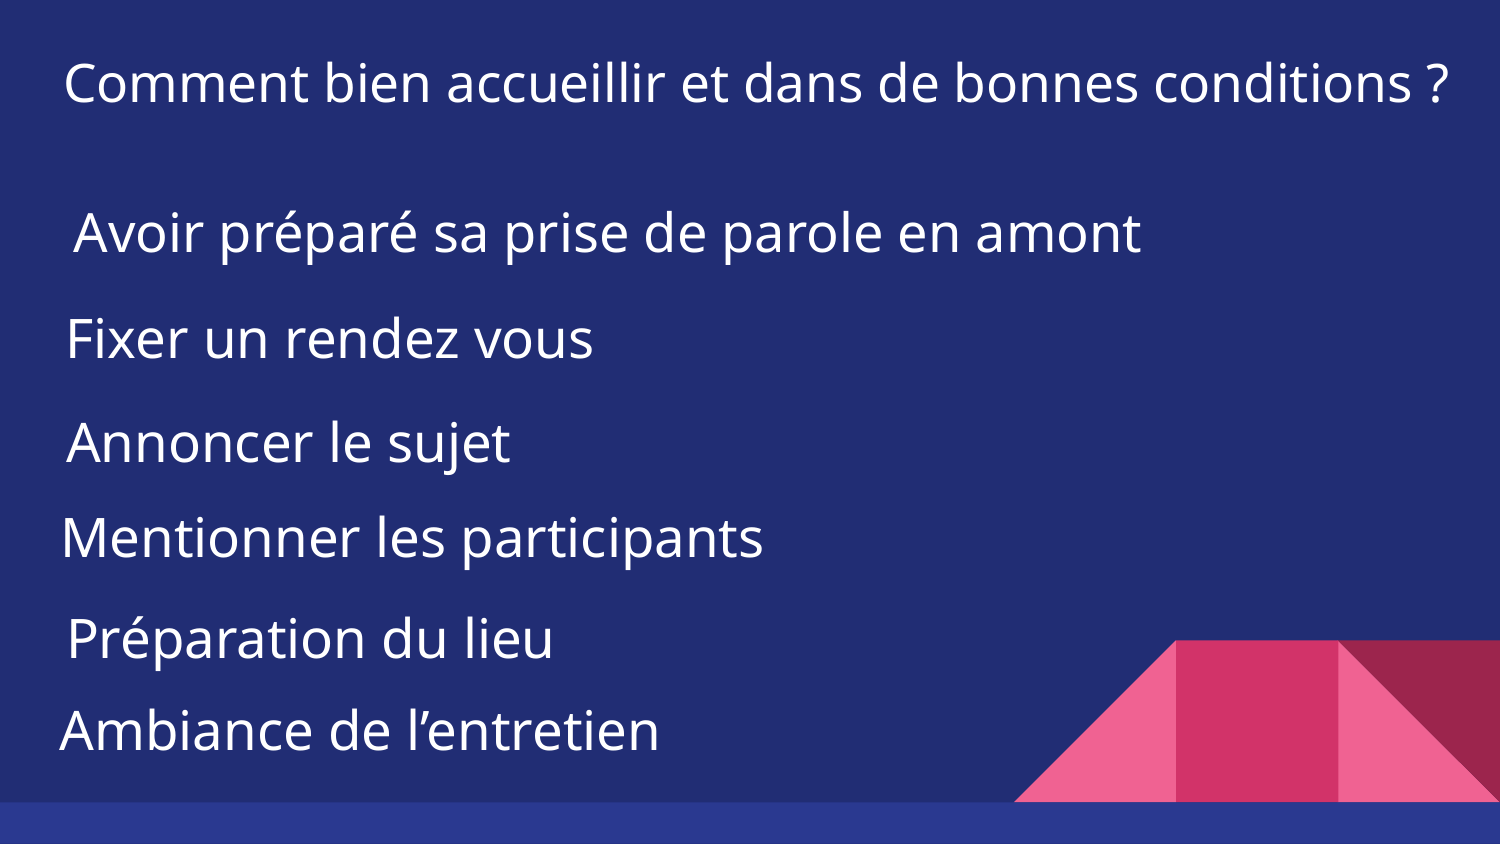

# Comment bien accueillir et dans de bonnes conditions ?
 Avoir préparé sa prise de parole en amont
Fixer un rendez vous
Annoncer le sujet
Mentionner les participants
Préparation du lieu
Ambiance de l’entretien